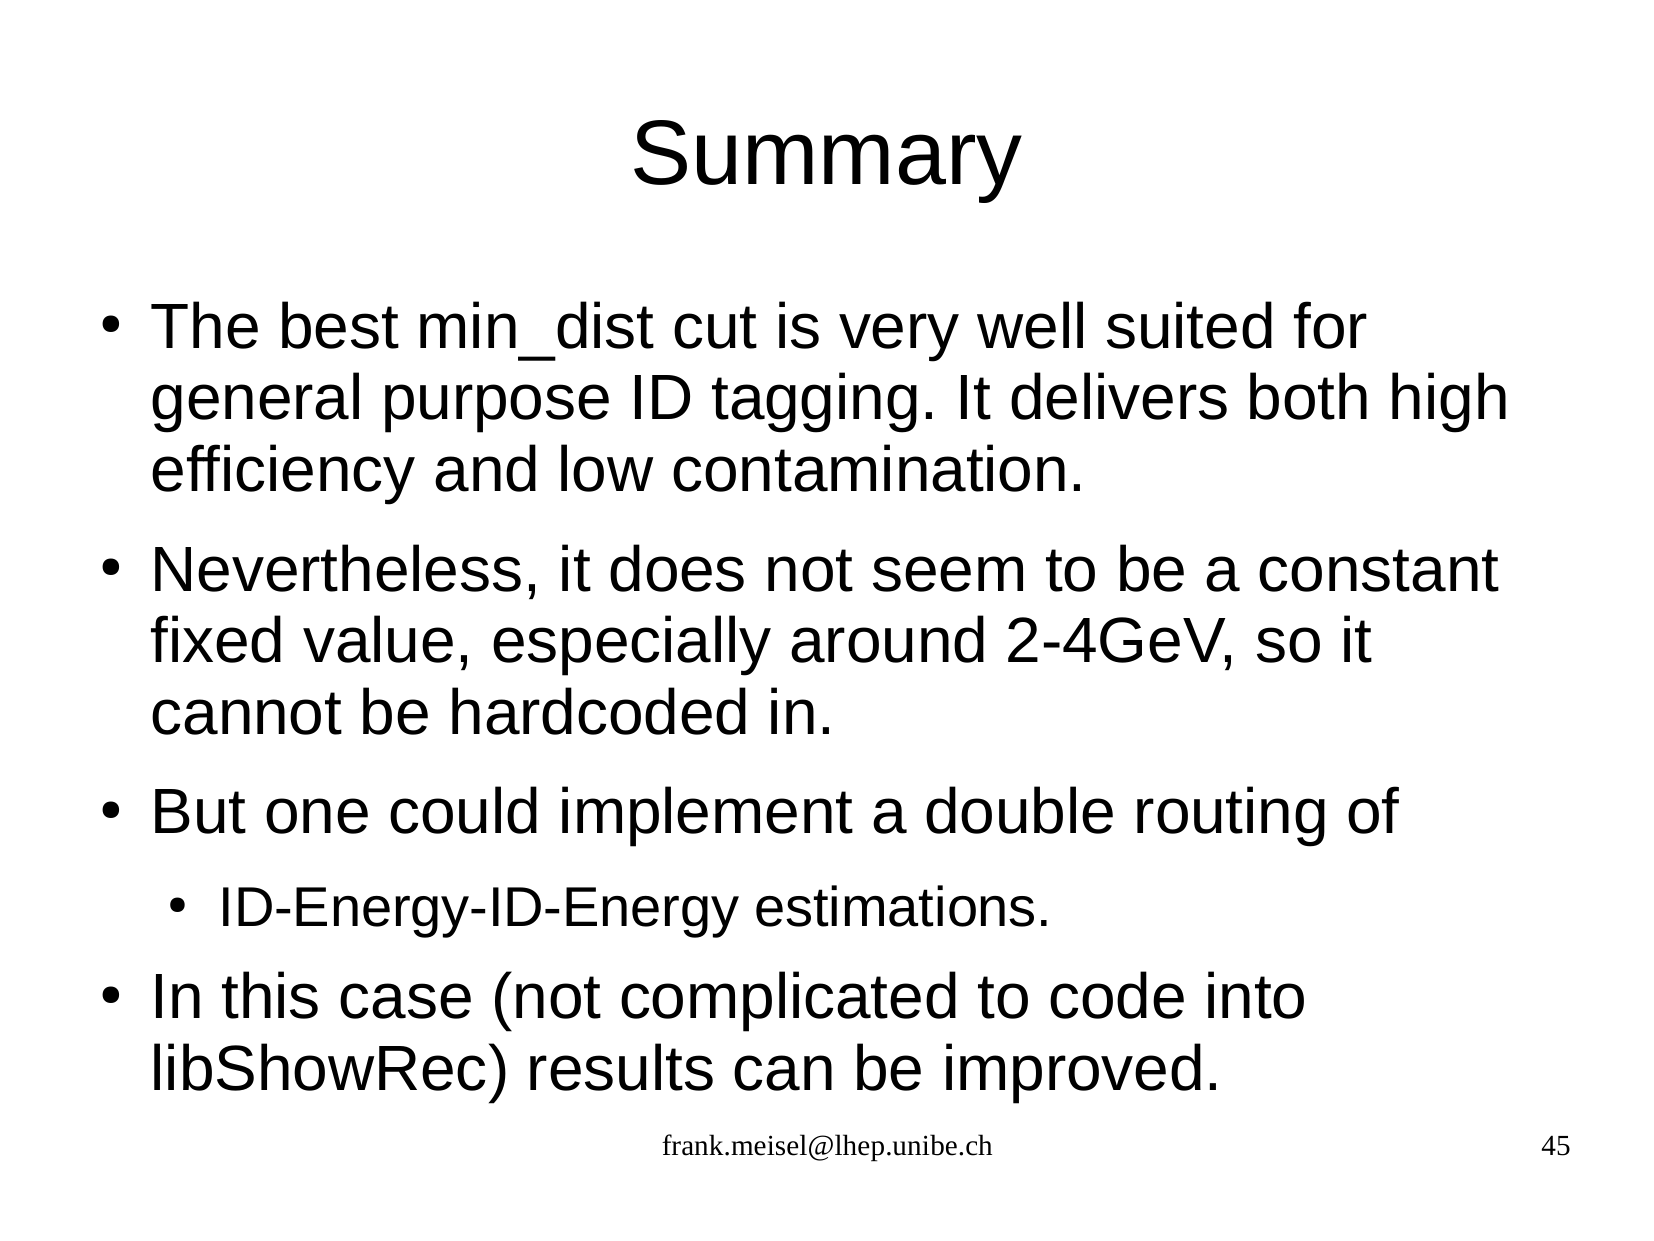

# Summary
The best min_dist cut is very well suited for general purpose ID tagging. It delivers both high efficiency and low contamination.
Nevertheless, it does not seem to be a constant fixed value, especially around 2-4GeV, so it cannot be hardcoded in.
But one could implement a double routing of
ID-Energy-ID-Energy estimations.
In this case (not complicated to code into libShowRec) results can be improved.
frank.meisel@lhep.unibe.ch
45